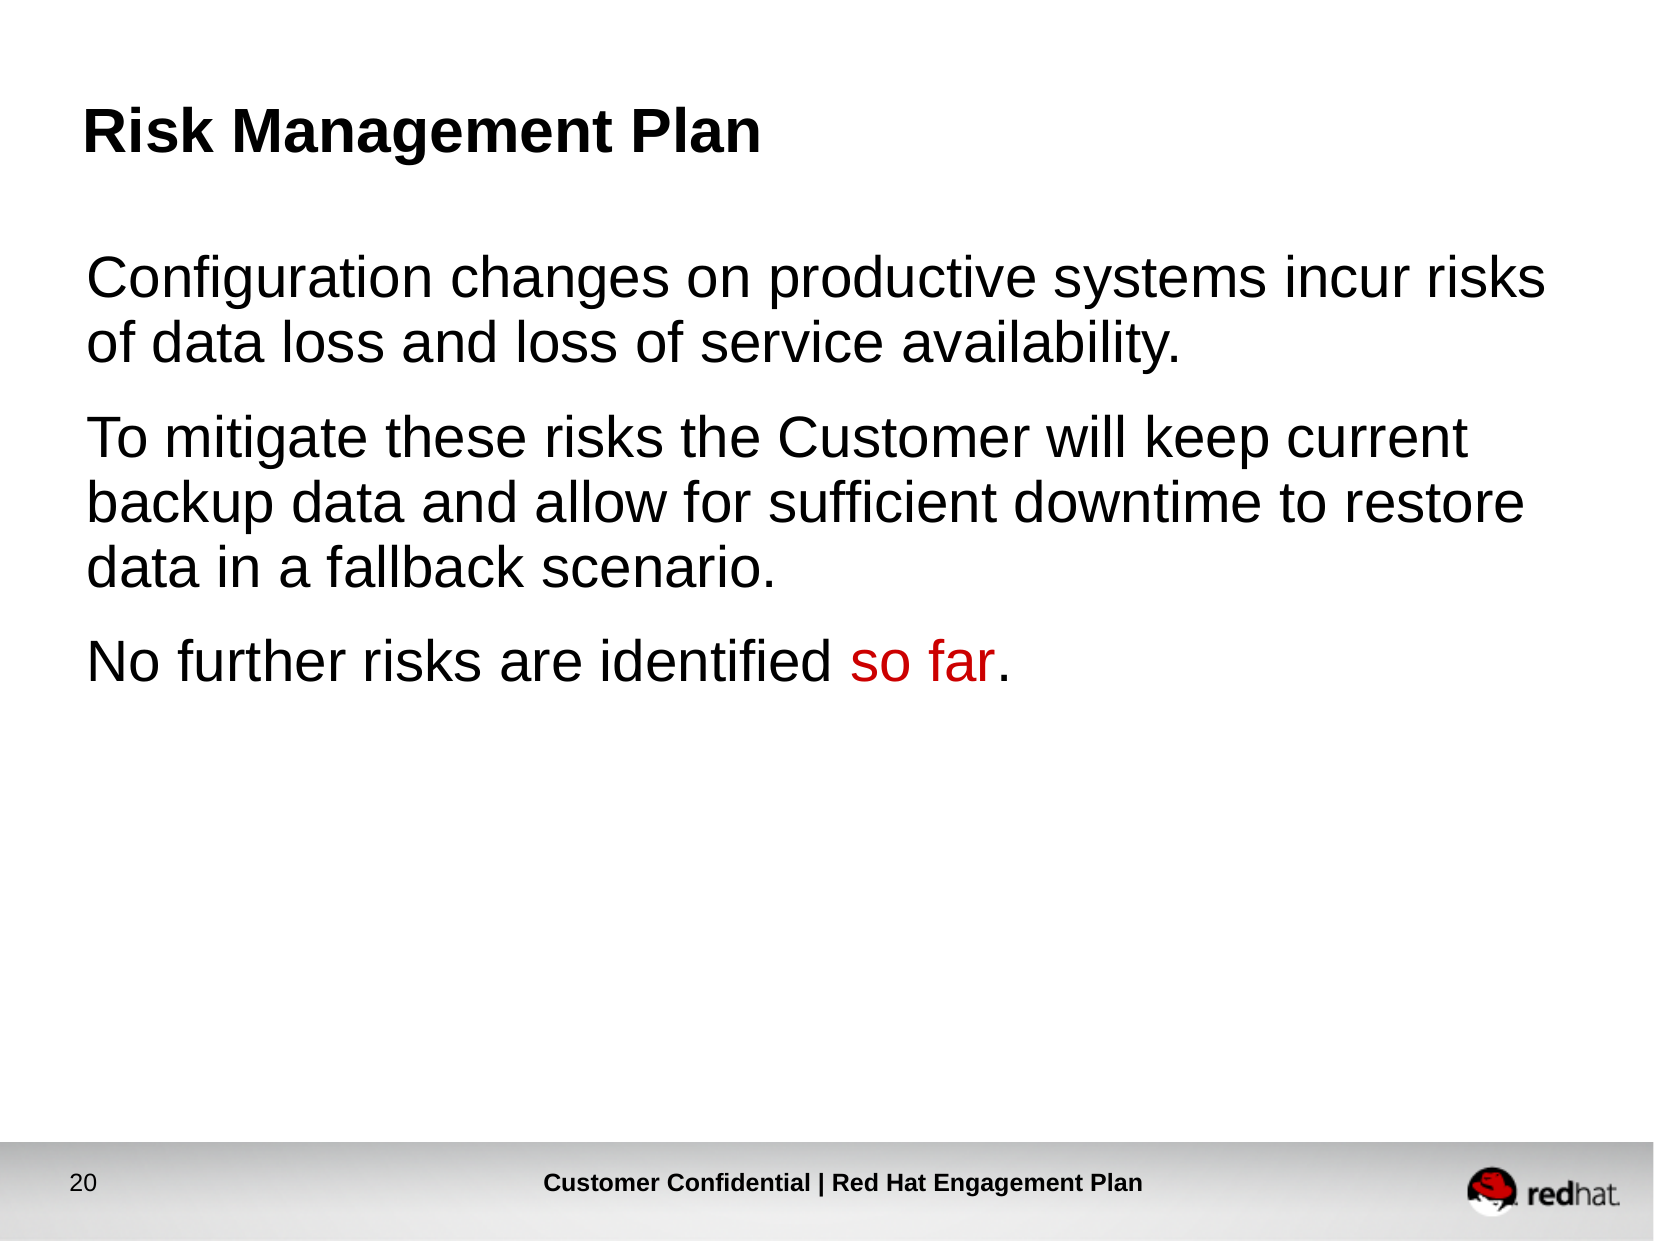

# Risk Management Plan
Configuration changes on productive systems incur risks of data loss and loss of service availability.
To mitigate these risks the Customer will keep current backup data and allow for sufficient downtime to restore data in a fallback scenario.
No further risks are identified so far.